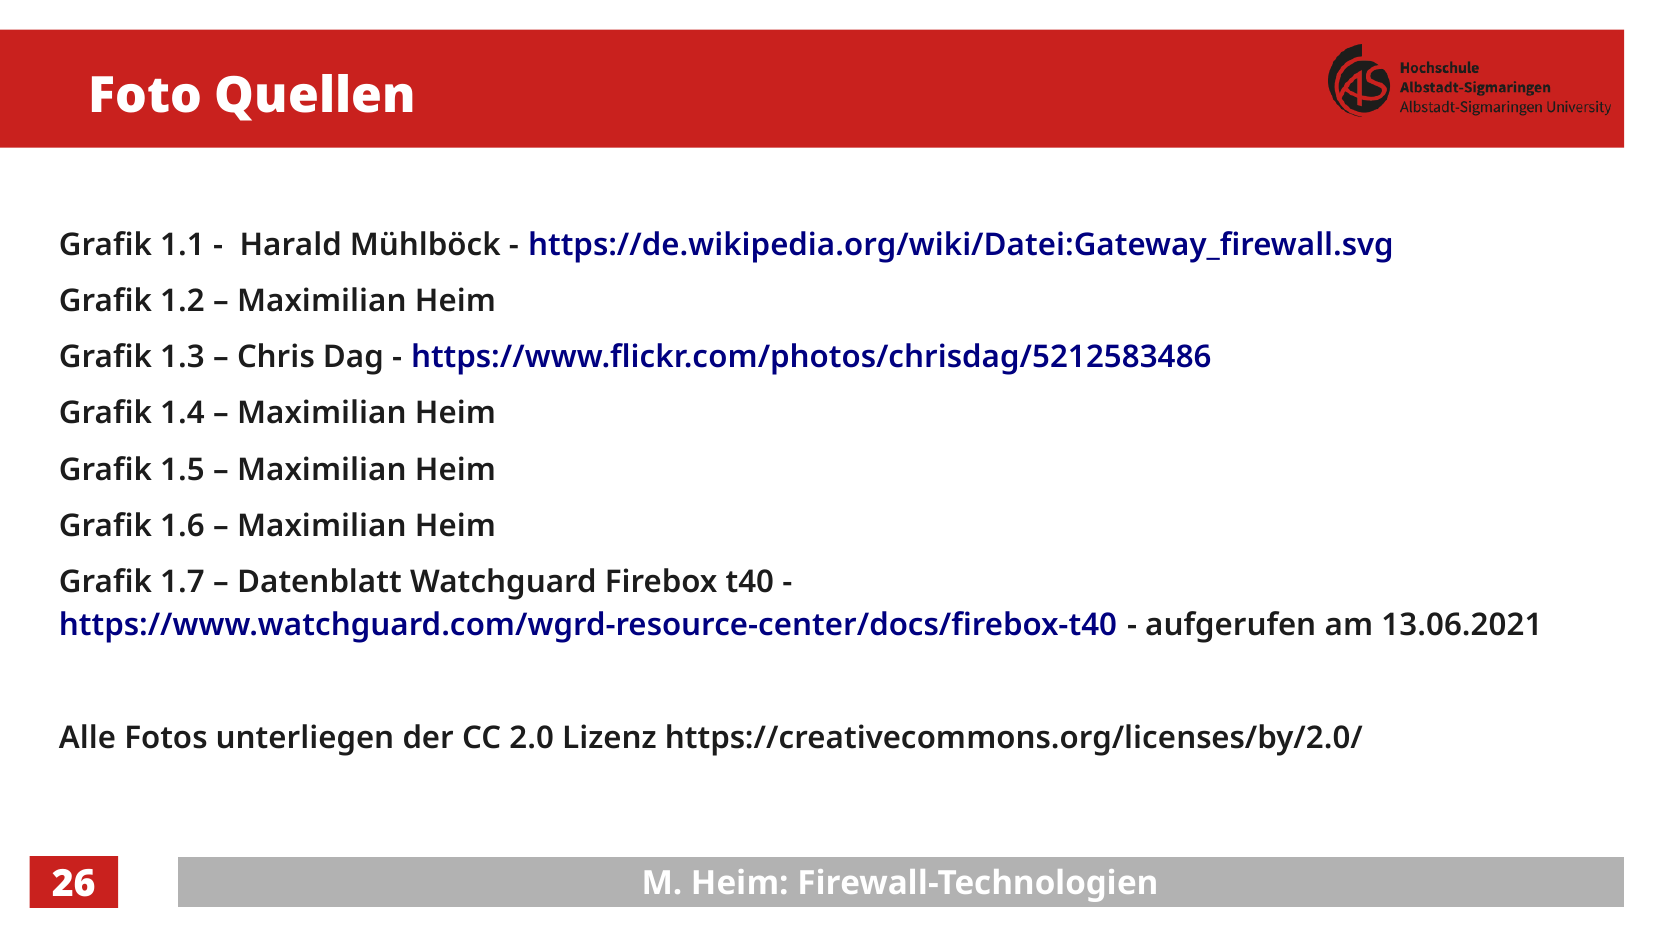

# Foto Quellen
Grafik 1.1 - Harald Mühlböck - https://de.wikipedia.org/wiki/Datei:Gateway_firewall.svg
Grafik 1.2 – Maximilian Heim
Grafik 1.3 – Chris Dag - https://www.flickr.com/photos/chrisdag/5212583486
Grafik 1.4 – Maximilian Heim
Grafik 1.5 – Maximilian Heim
Grafik 1.6 – Maximilian Heim
Grafik 1.7 – Datenblatt Watchguard Firebox t40 - https://www.watchguard.com/wgrd-resource-center/docs/firebox-t40 - aufgerufen am 13.06.2021
Alle Fotos unterliegen der CC 2.0 Lizenz https://creativecommons.org/licenses/by/2.0/
26